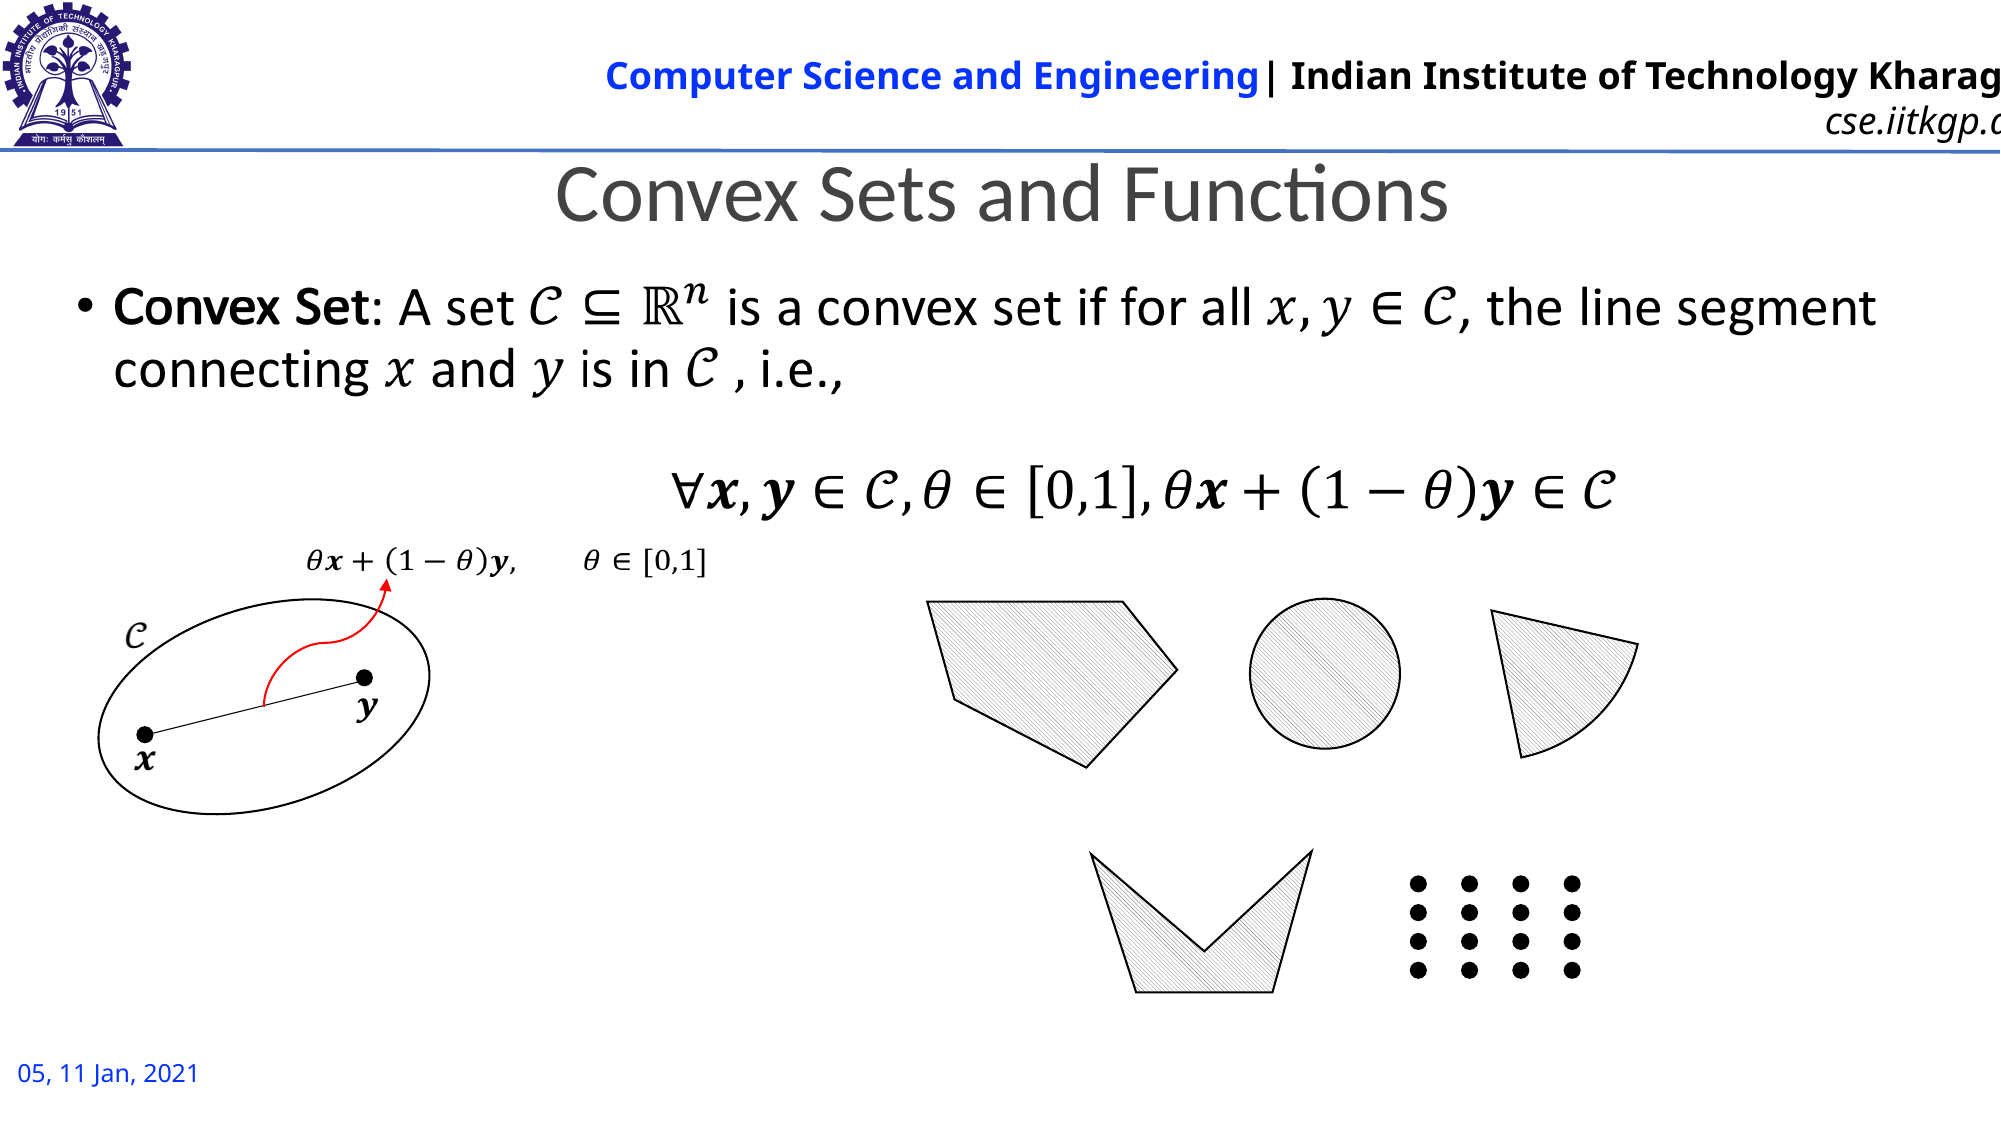

Convex Sets and Functions
05, 11 Jan, 2021